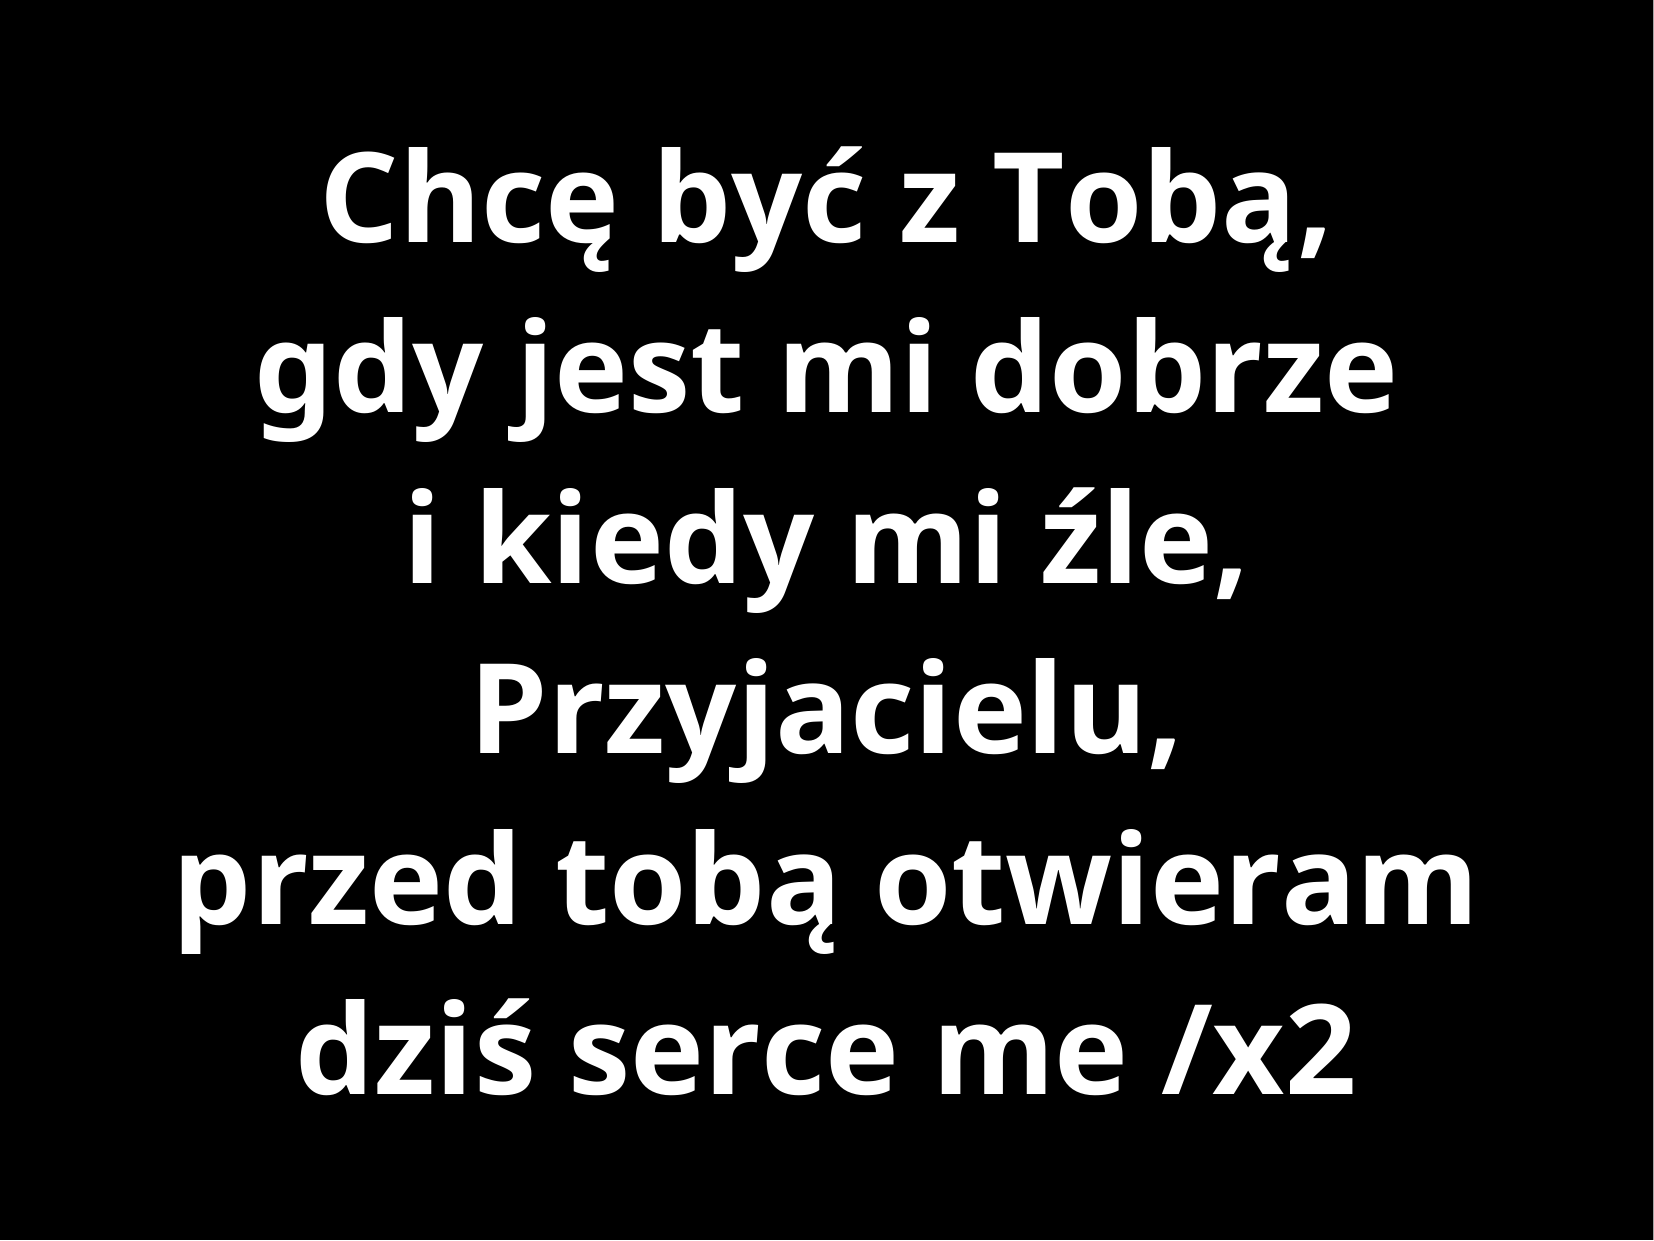

# Chcę być z Tobą, gdy jest mi dobrze i kiedy mi źle, Przyjacielu, przed tobą otwieram dziś serce me /x2